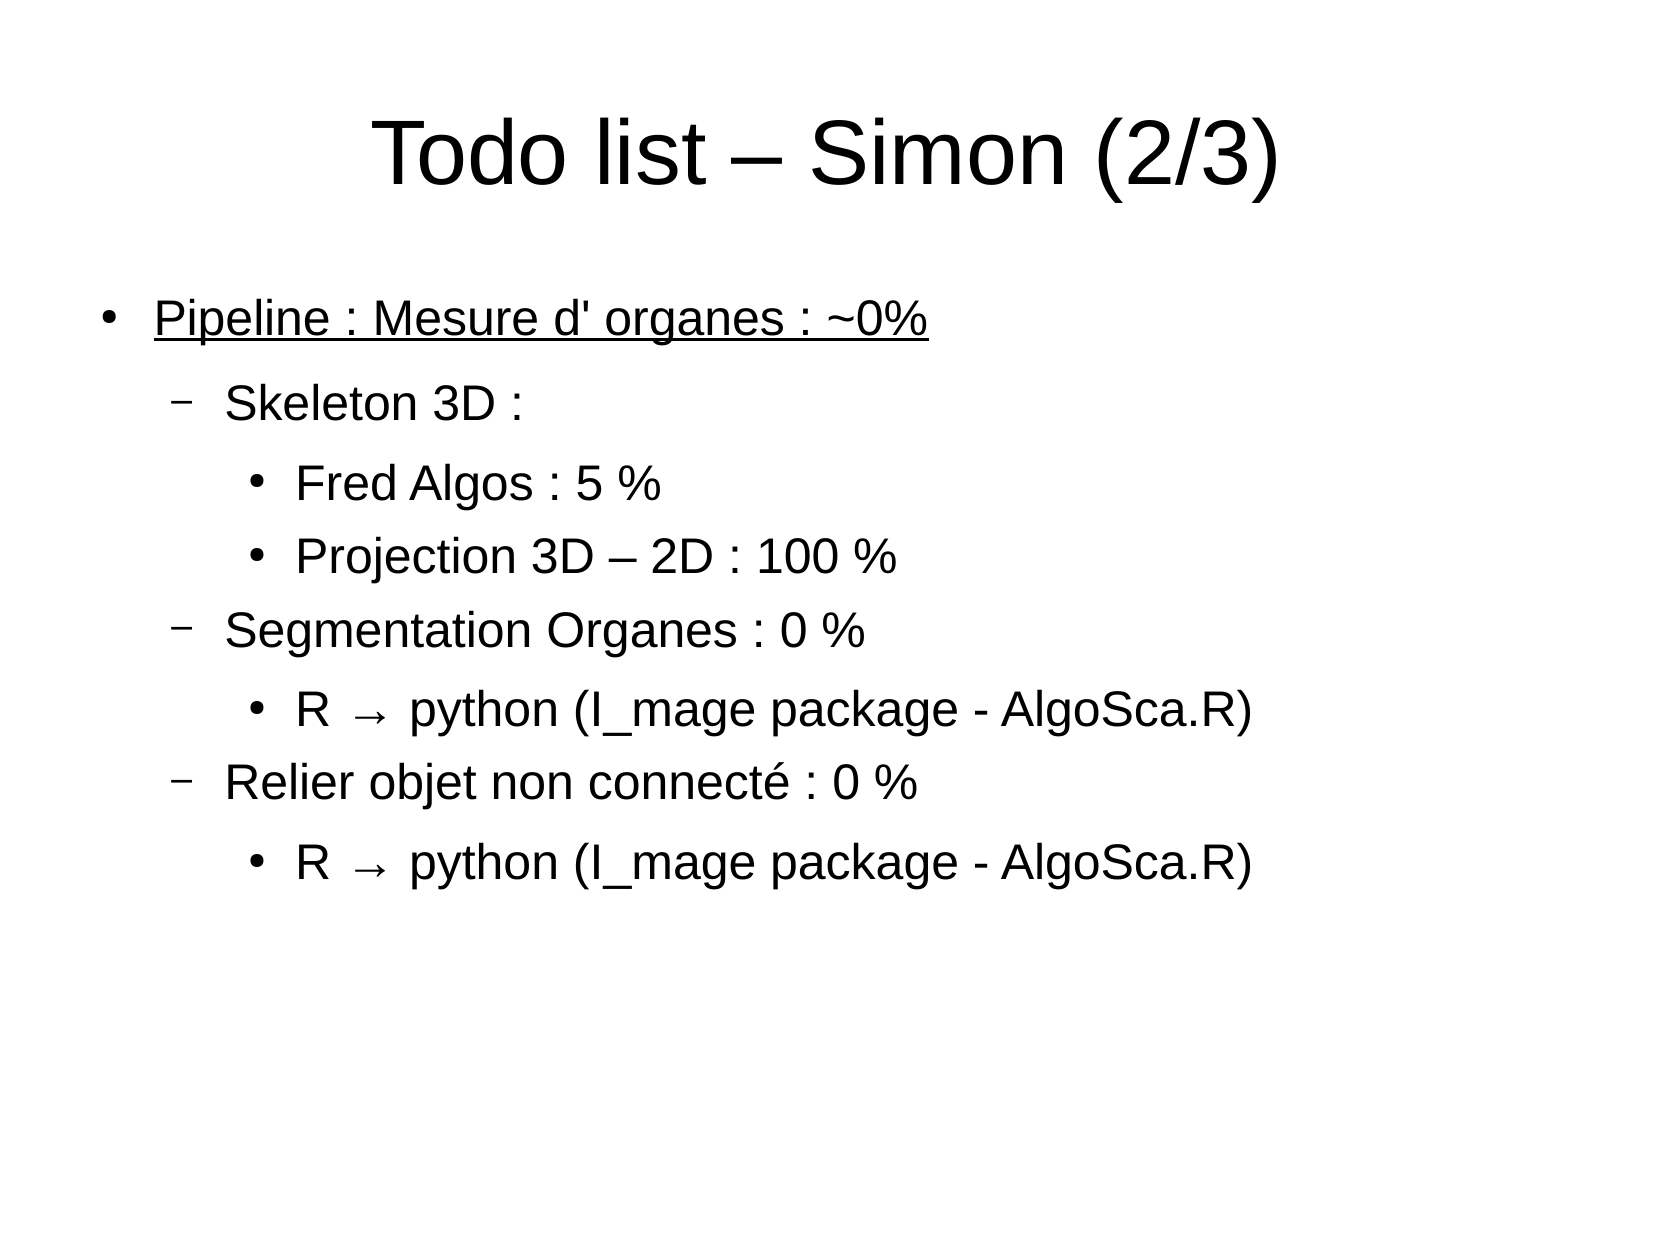

# Todo list – Simon (2/3)
Pipeline : Mesure d' organes : ~0%
Skeleton 3D :
Fred Algos : 5 %
Projection 3D – 2D : 100 %
Segmentation Organes : 0 %
R → python (I_mage package - AlgoSca.R)
Relier objet non connecté : 0 %
R → python (I_mage package - AlgoSca.R)